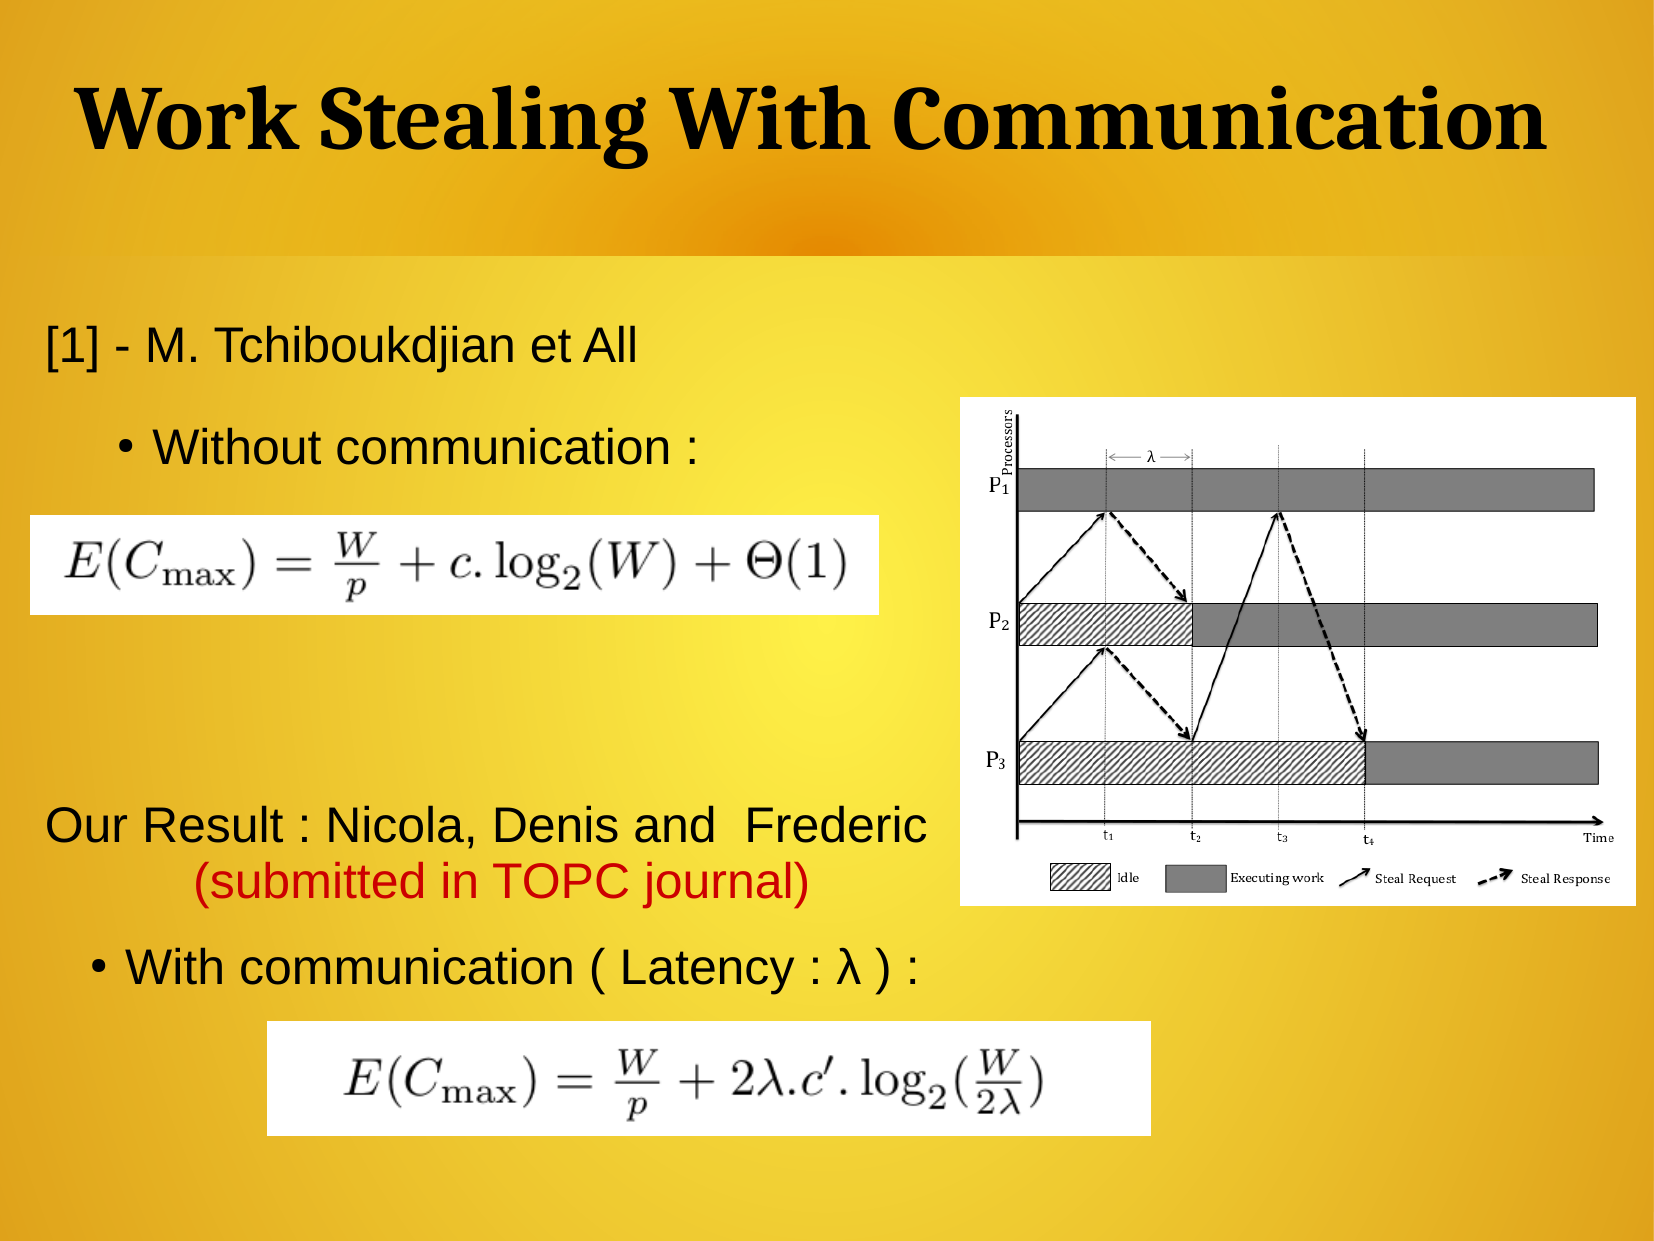

Work Stealing With Communication
[1] - M. Tchiboukdjian et All
Without communication :
Our Result : Nicola, Denis and Frederic
 (submitted in TOPC journal)
With communication ( Latency : λ ) :